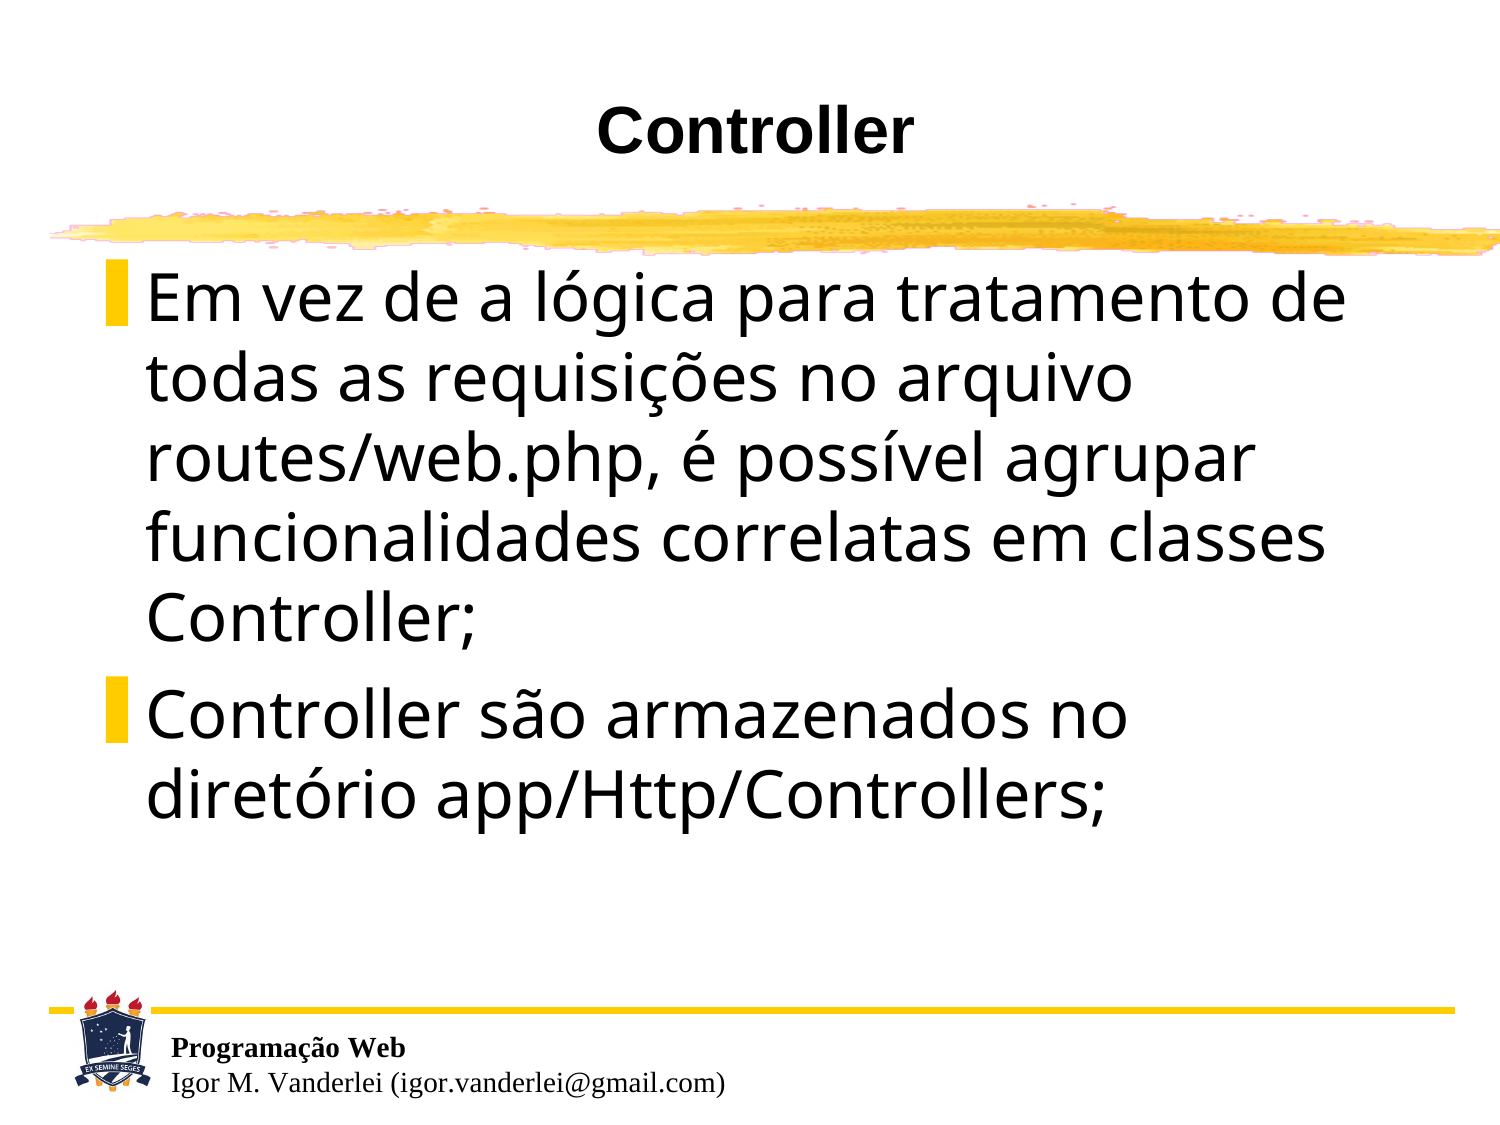

# Controller
Em vez de a lógica para tratamento de todas as requisições no arquivo routes/web.php, é possível agrupar funcionalidades correlatas em classes Controller;
Controller são armazenados no diretório app/Http/Controllers;